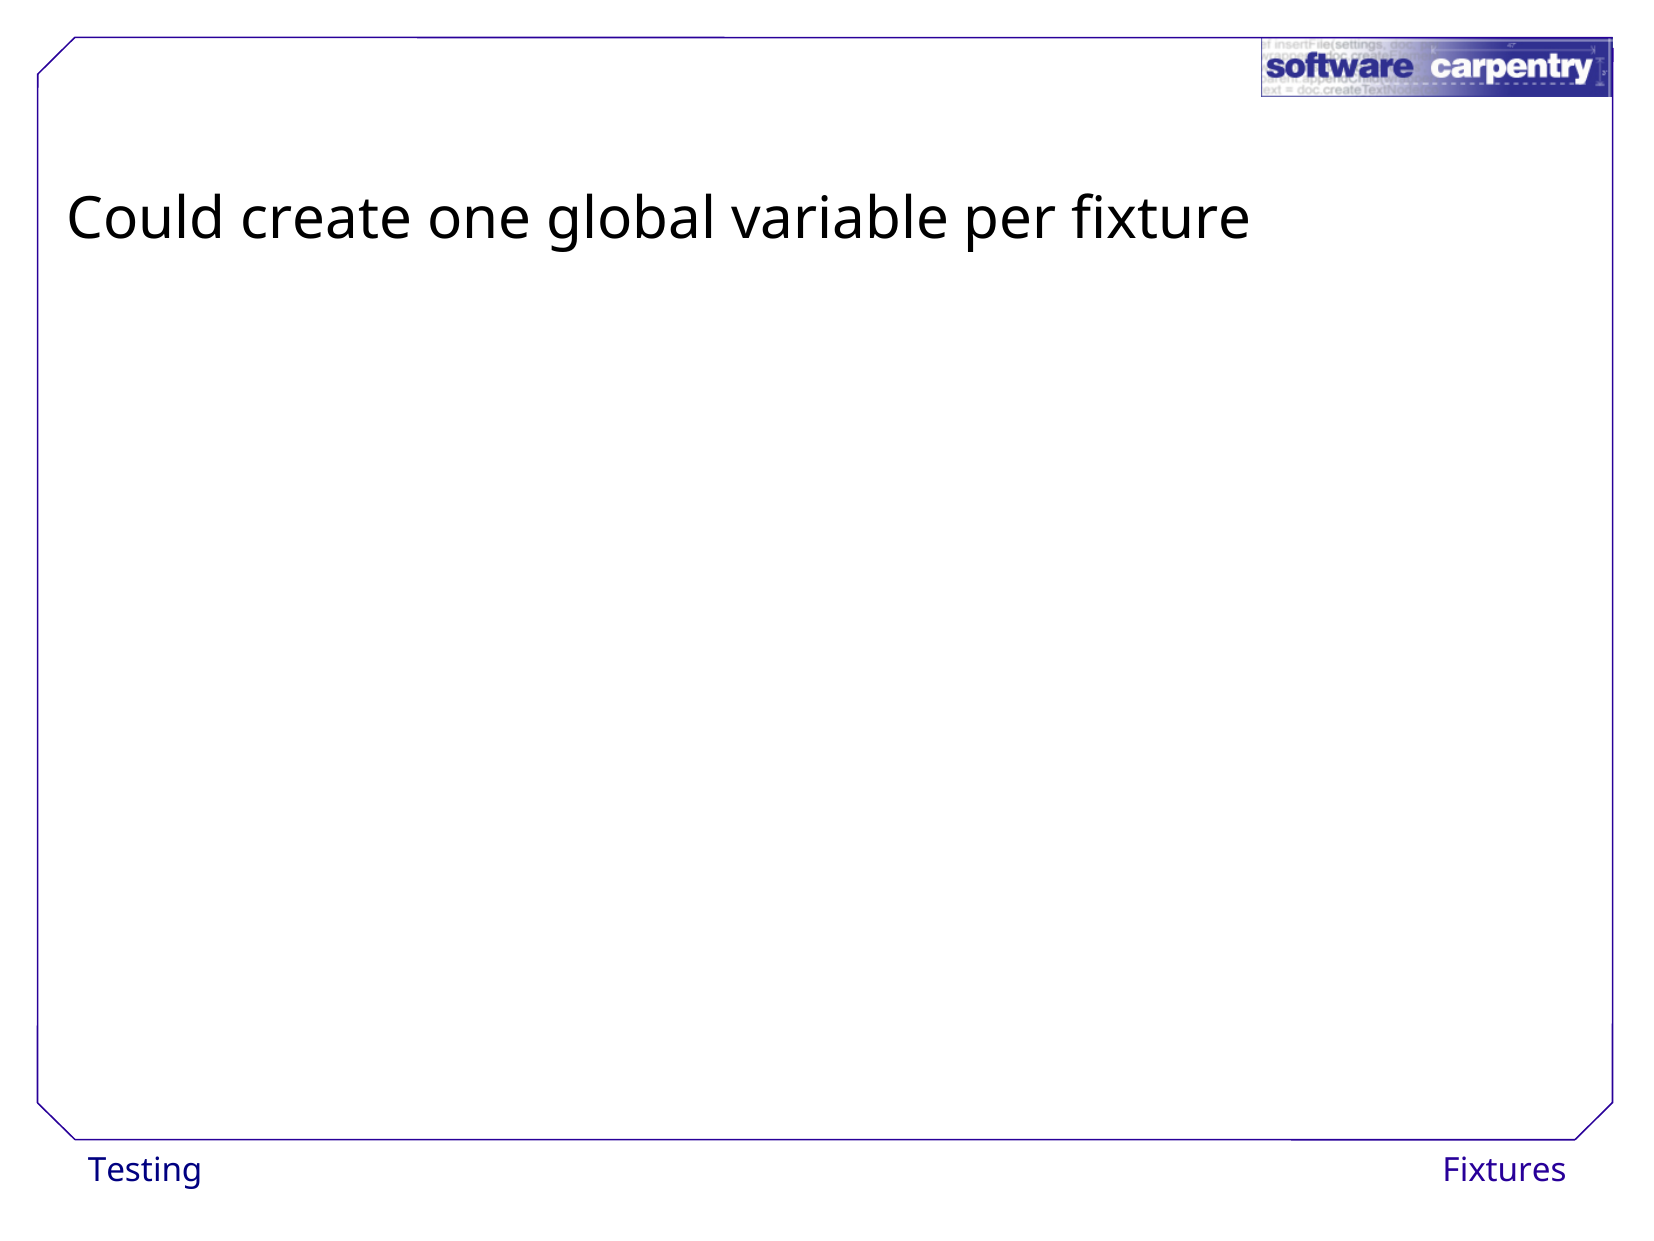

Could create one global variable per fixture